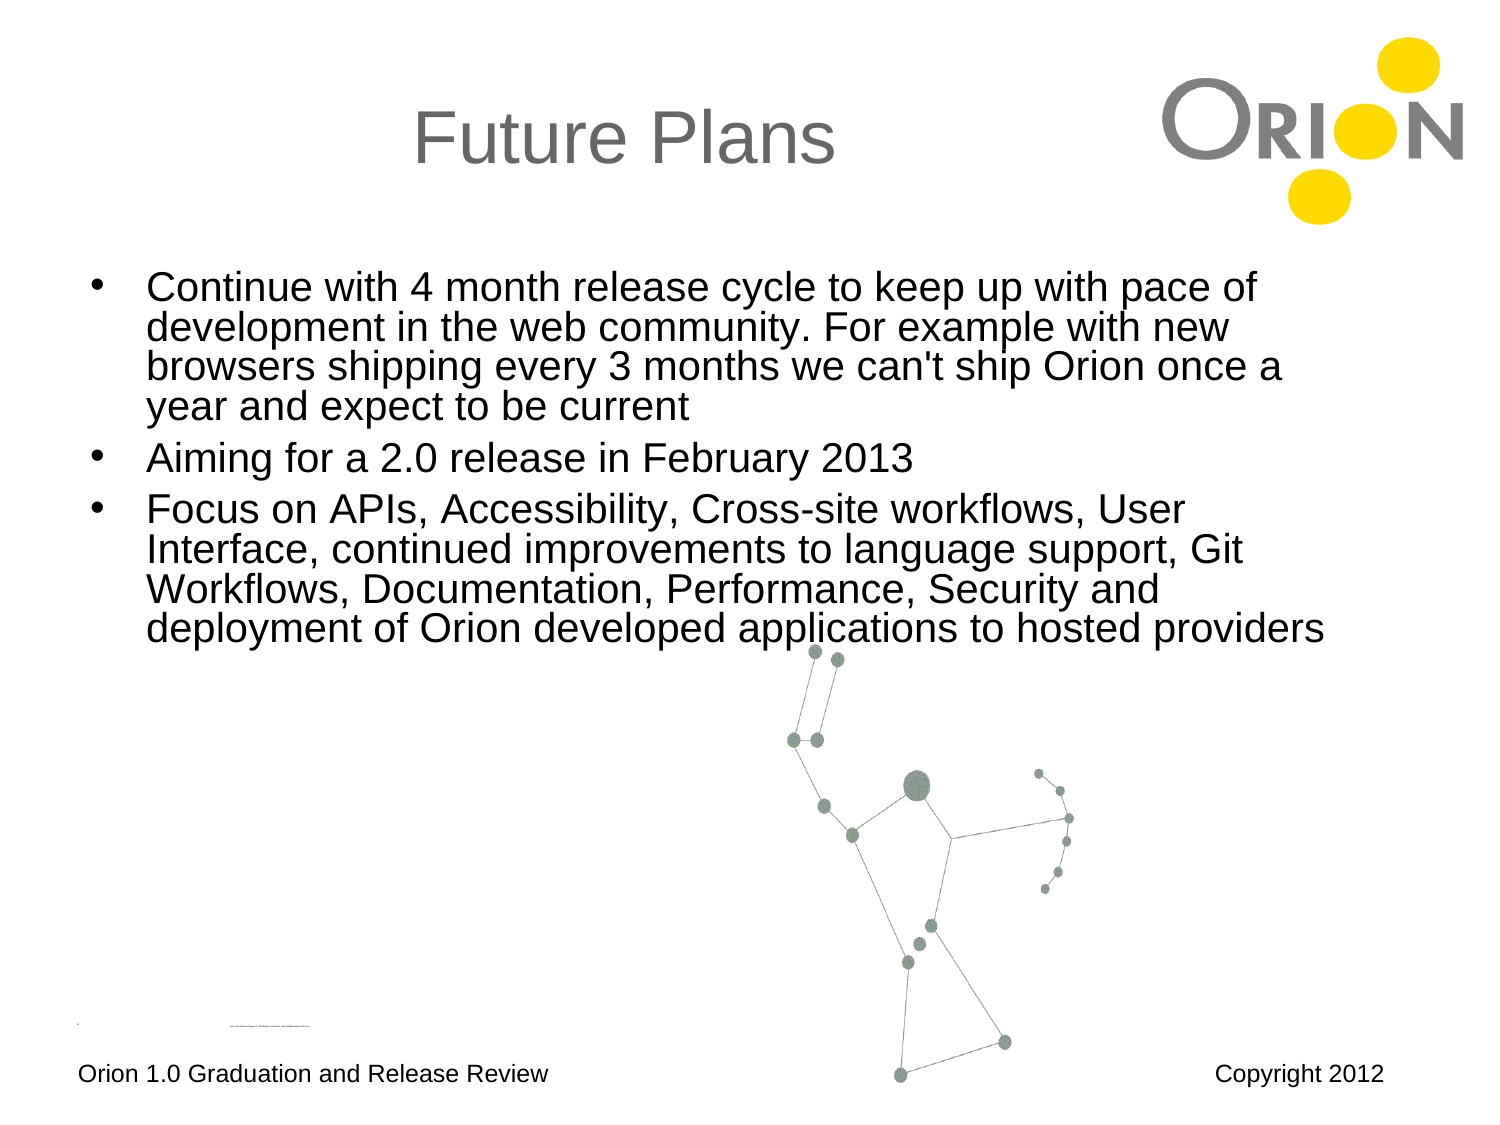

# Future Plans
Continue with 4 month release cycle to keep up with pace of development in the web community. For example with new browsers shipping every 3 months we can't ship Orion once a year and expect to be current
Aiming for a 2.0 release in February 2013
Focus on APIs, Accessibility, Cross-site workflows, User Interface, continued improvements to language support, Git Workflows, Documentation, Performance, Security and deployment of Orion developed applications to hosted providers
25
Copyright 2011